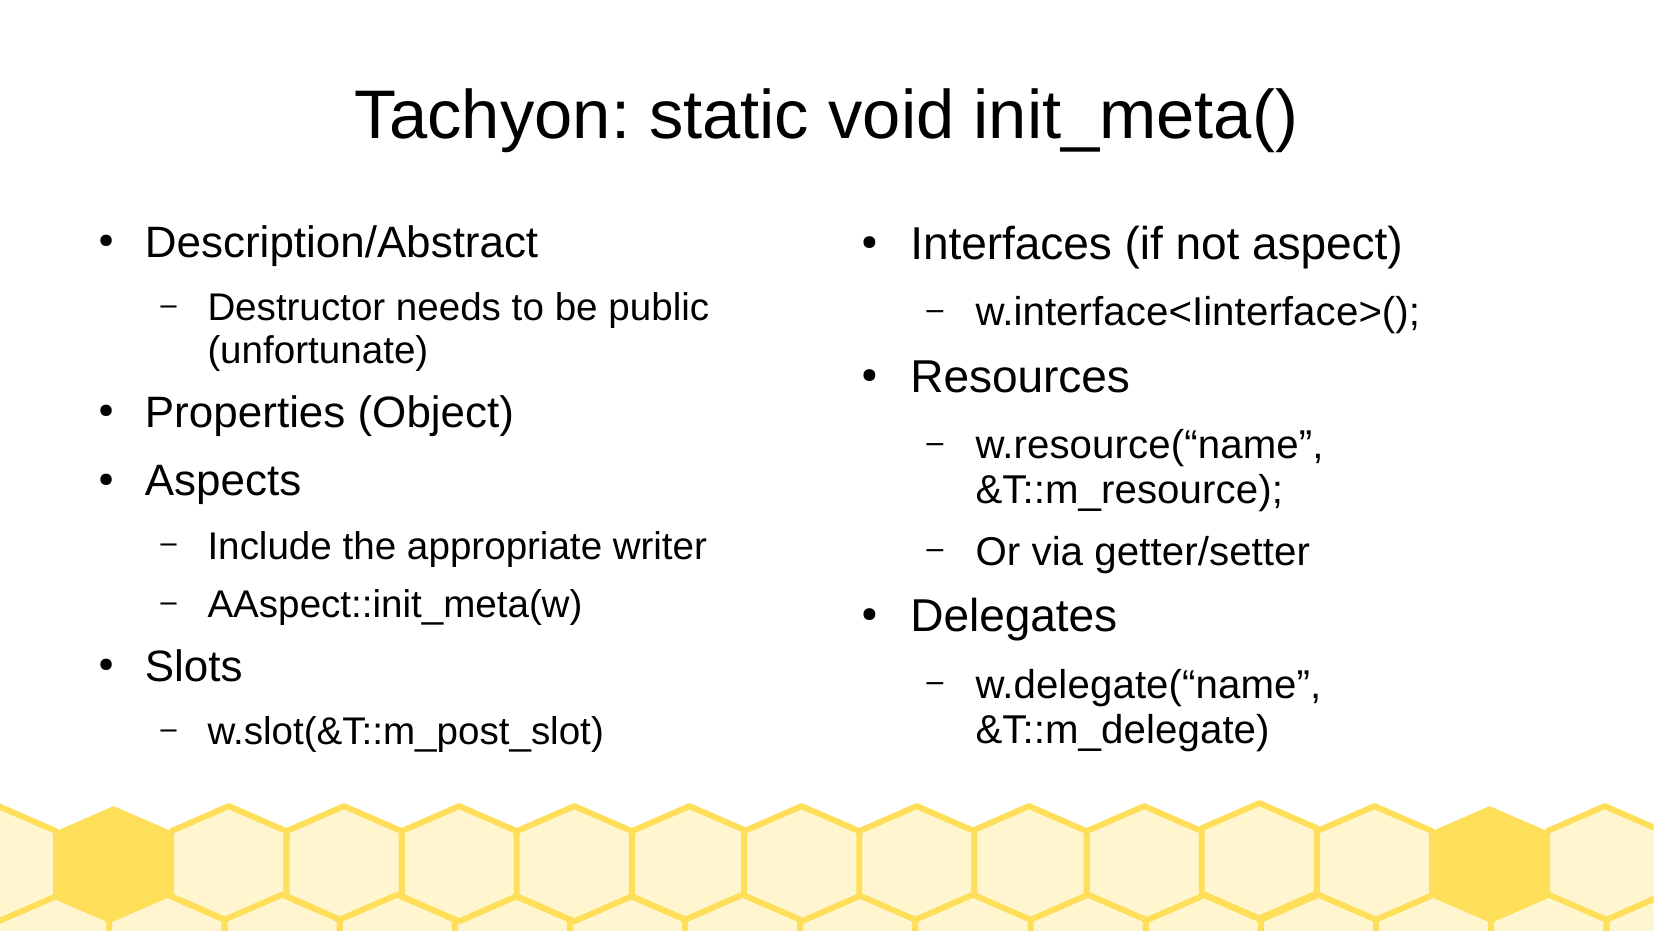

# Tachyon: static void init_meta()
Description/Abstract
Destructor needs to be public (unfortunate)
Properties (Object)
Aspects
Include the appropriate writer
AAspect::init_meta(w)
Slots
w.slot(&T::m_post_slot)
Interfaces (if not aspect)
w.interface<Iinterface>();
Resources
w.resource(“name”, &T::m_resource);
Or via getter/setter
Delegates
w.delegate(“name”, &T::m_delegate)